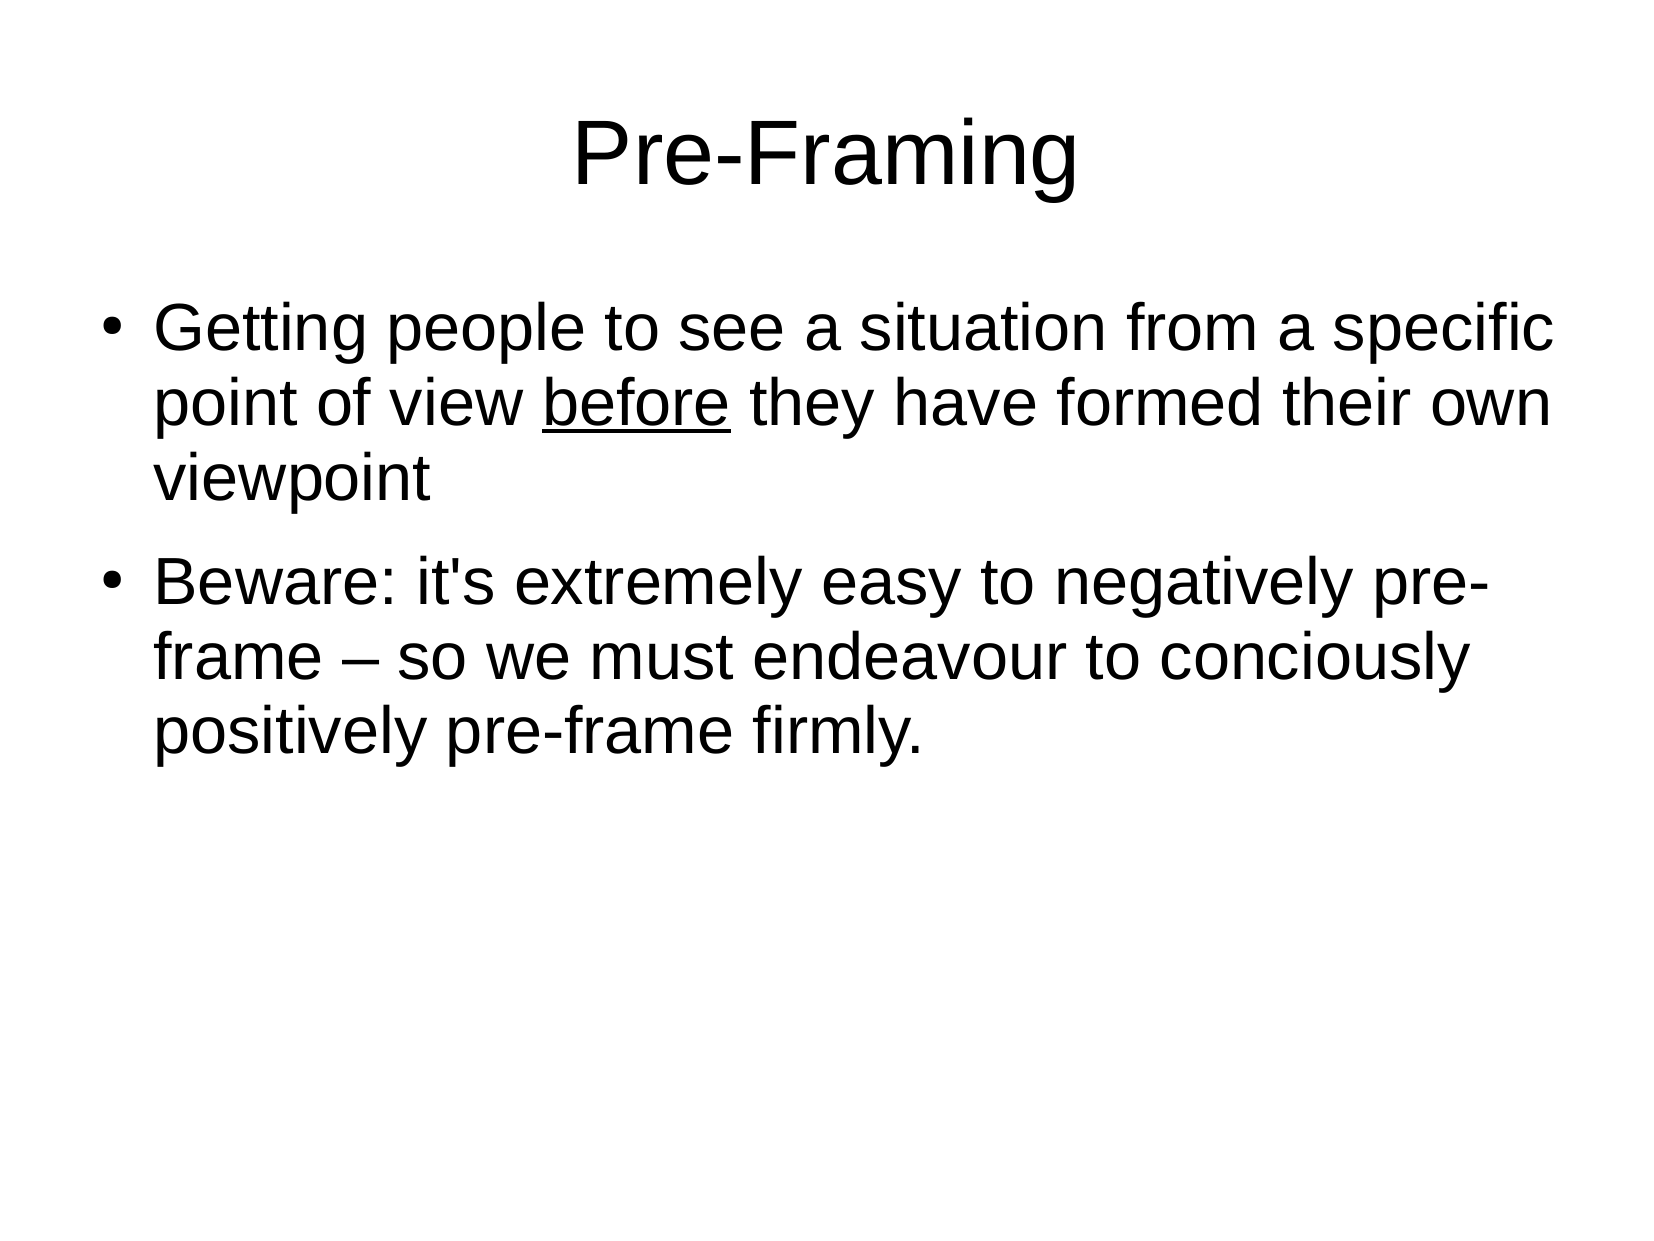

# Pre-Framing
Getting people to see a situation from a specific point of view before they have formed their own viewpoint
Beware: it's extremely easy to negatively pre-frame – so we must endeavour to conciously positively pre-frame firmly.